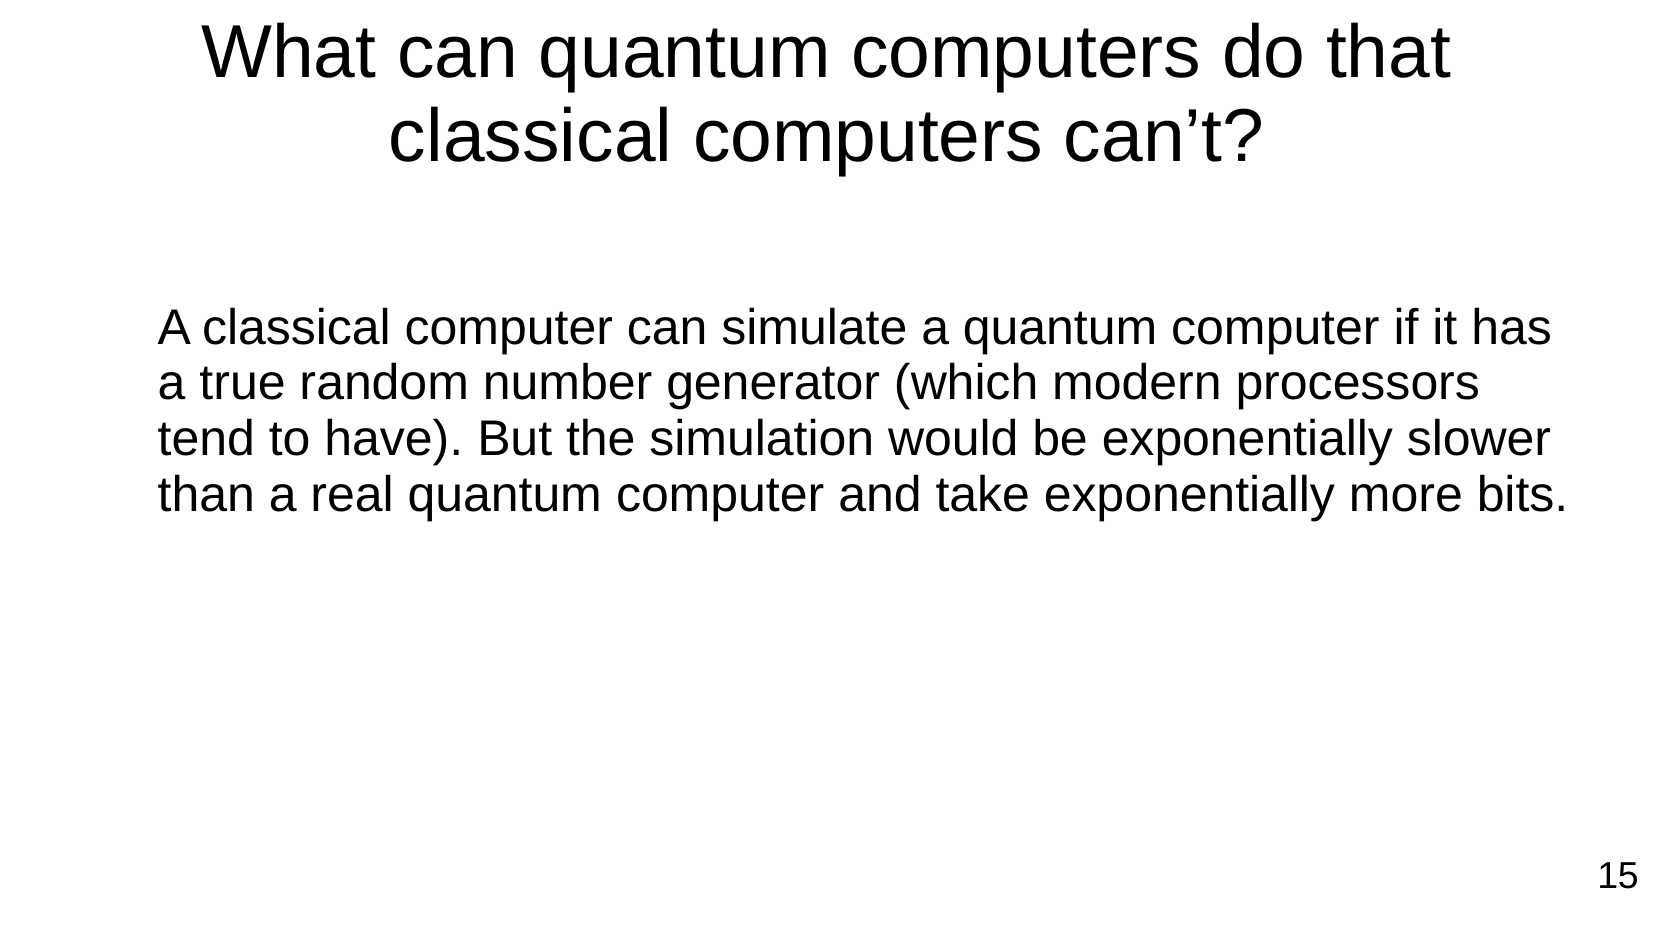

# What can quantum computers do that classical computers can’t?
A classical computer can simulate a quantum computer if it has a true random number generator (which modern processors tend to have). But the simulation would be exponentially slower than a real quantum computer and take exponentially more bits.